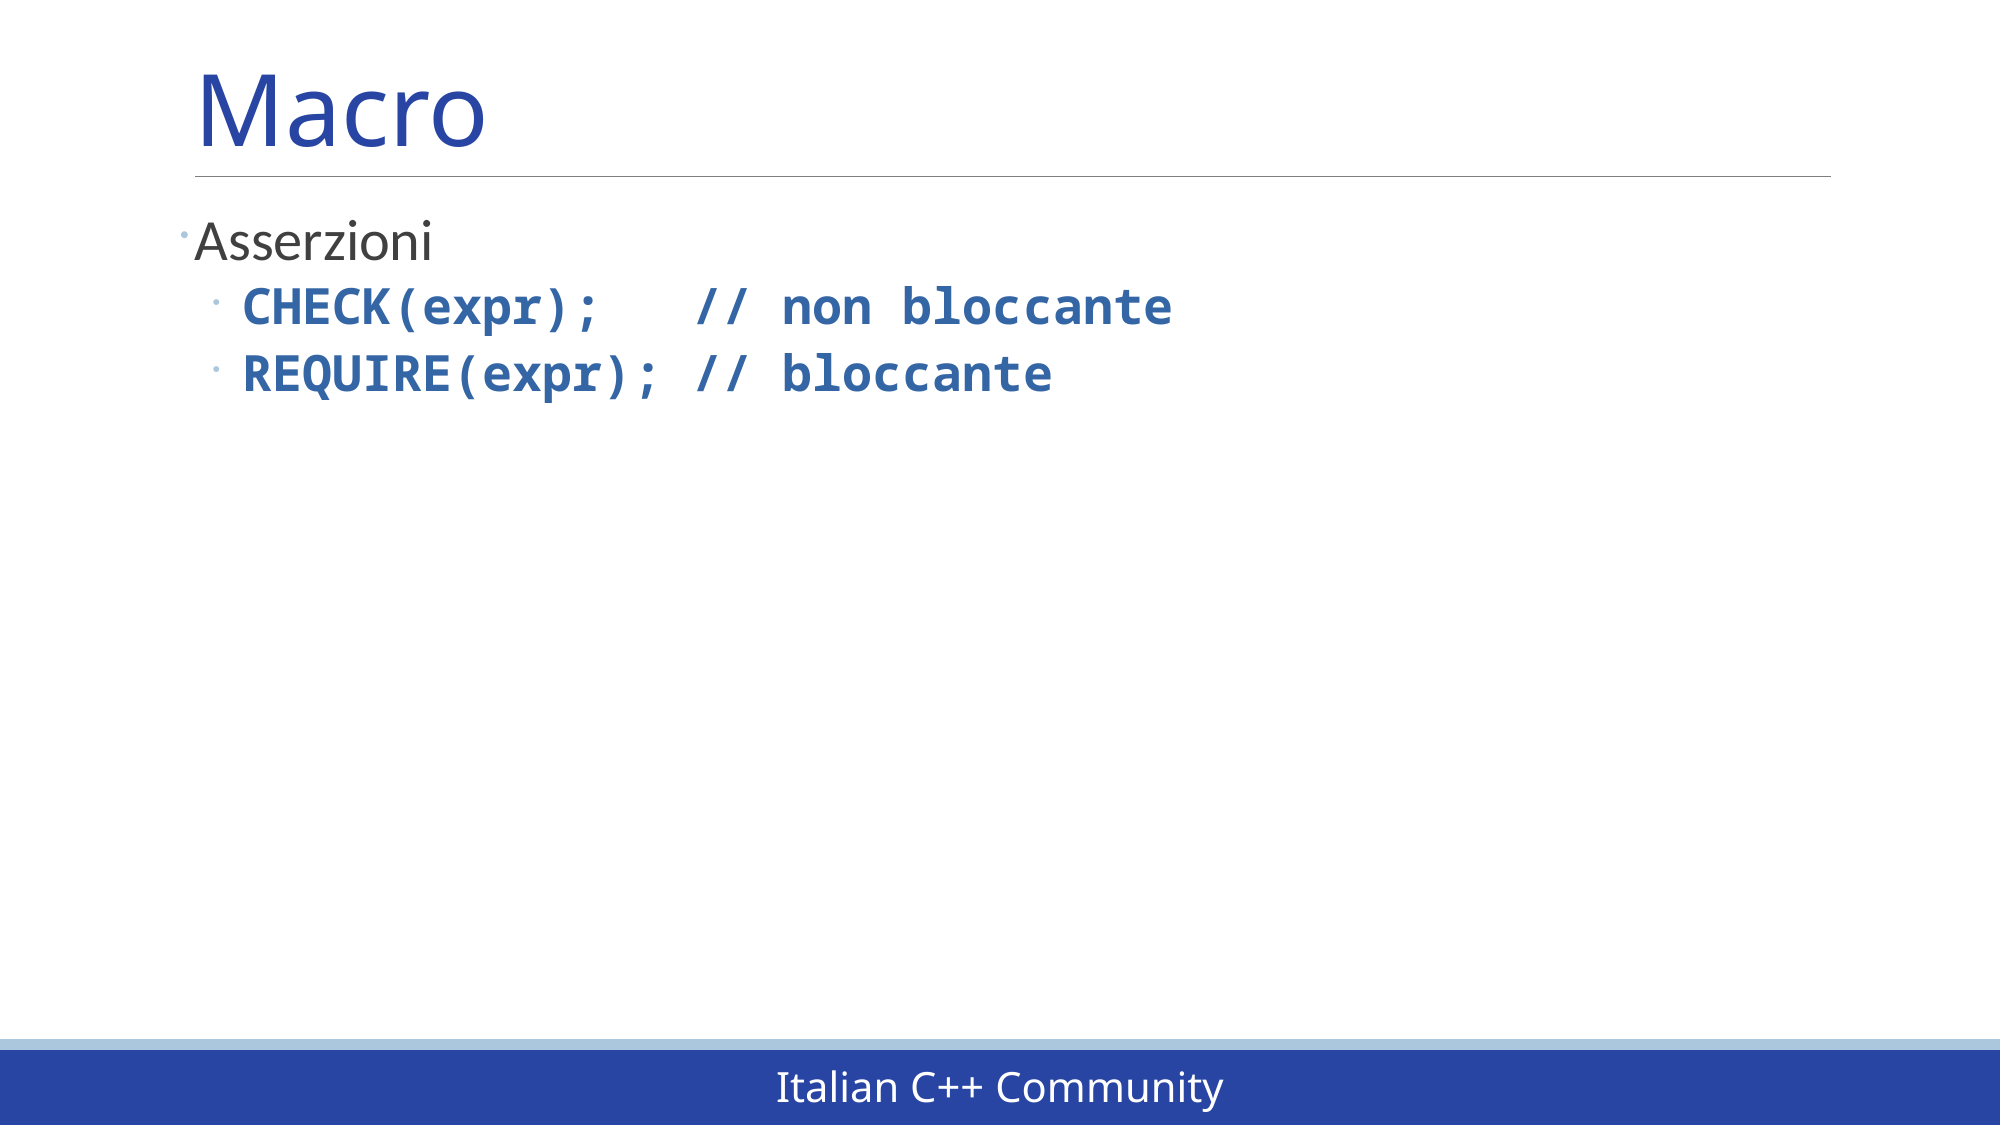

# Macro
Asserzioni
CHECK(expr); // non bloccante
REQUIRE(expr); // bloccante